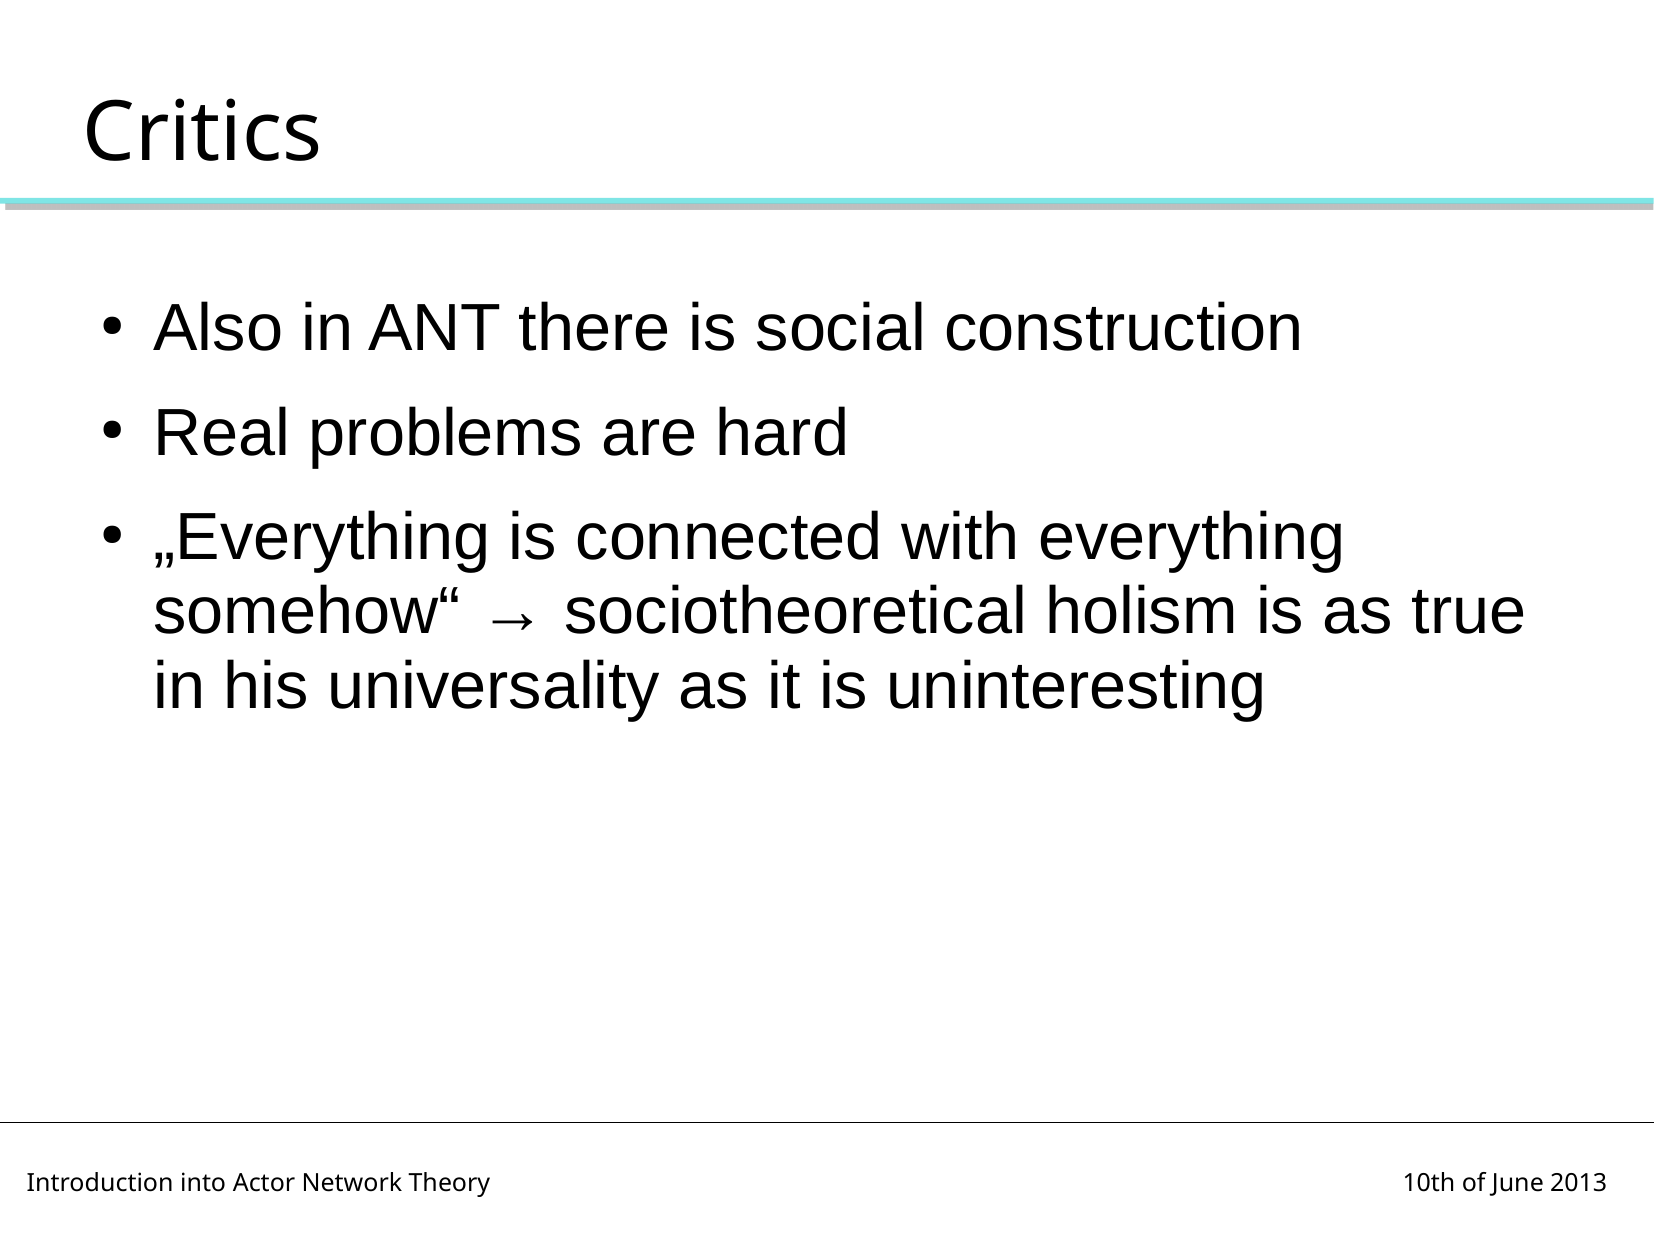

# Critics
Also in ANT there is social construction
Real problems are hard
„Everything is connected with everything somehow“ → sociotheoretical holism is as true in his universality as it is uninteresting
Introduction into Actor Network Theory
10th of June 2013